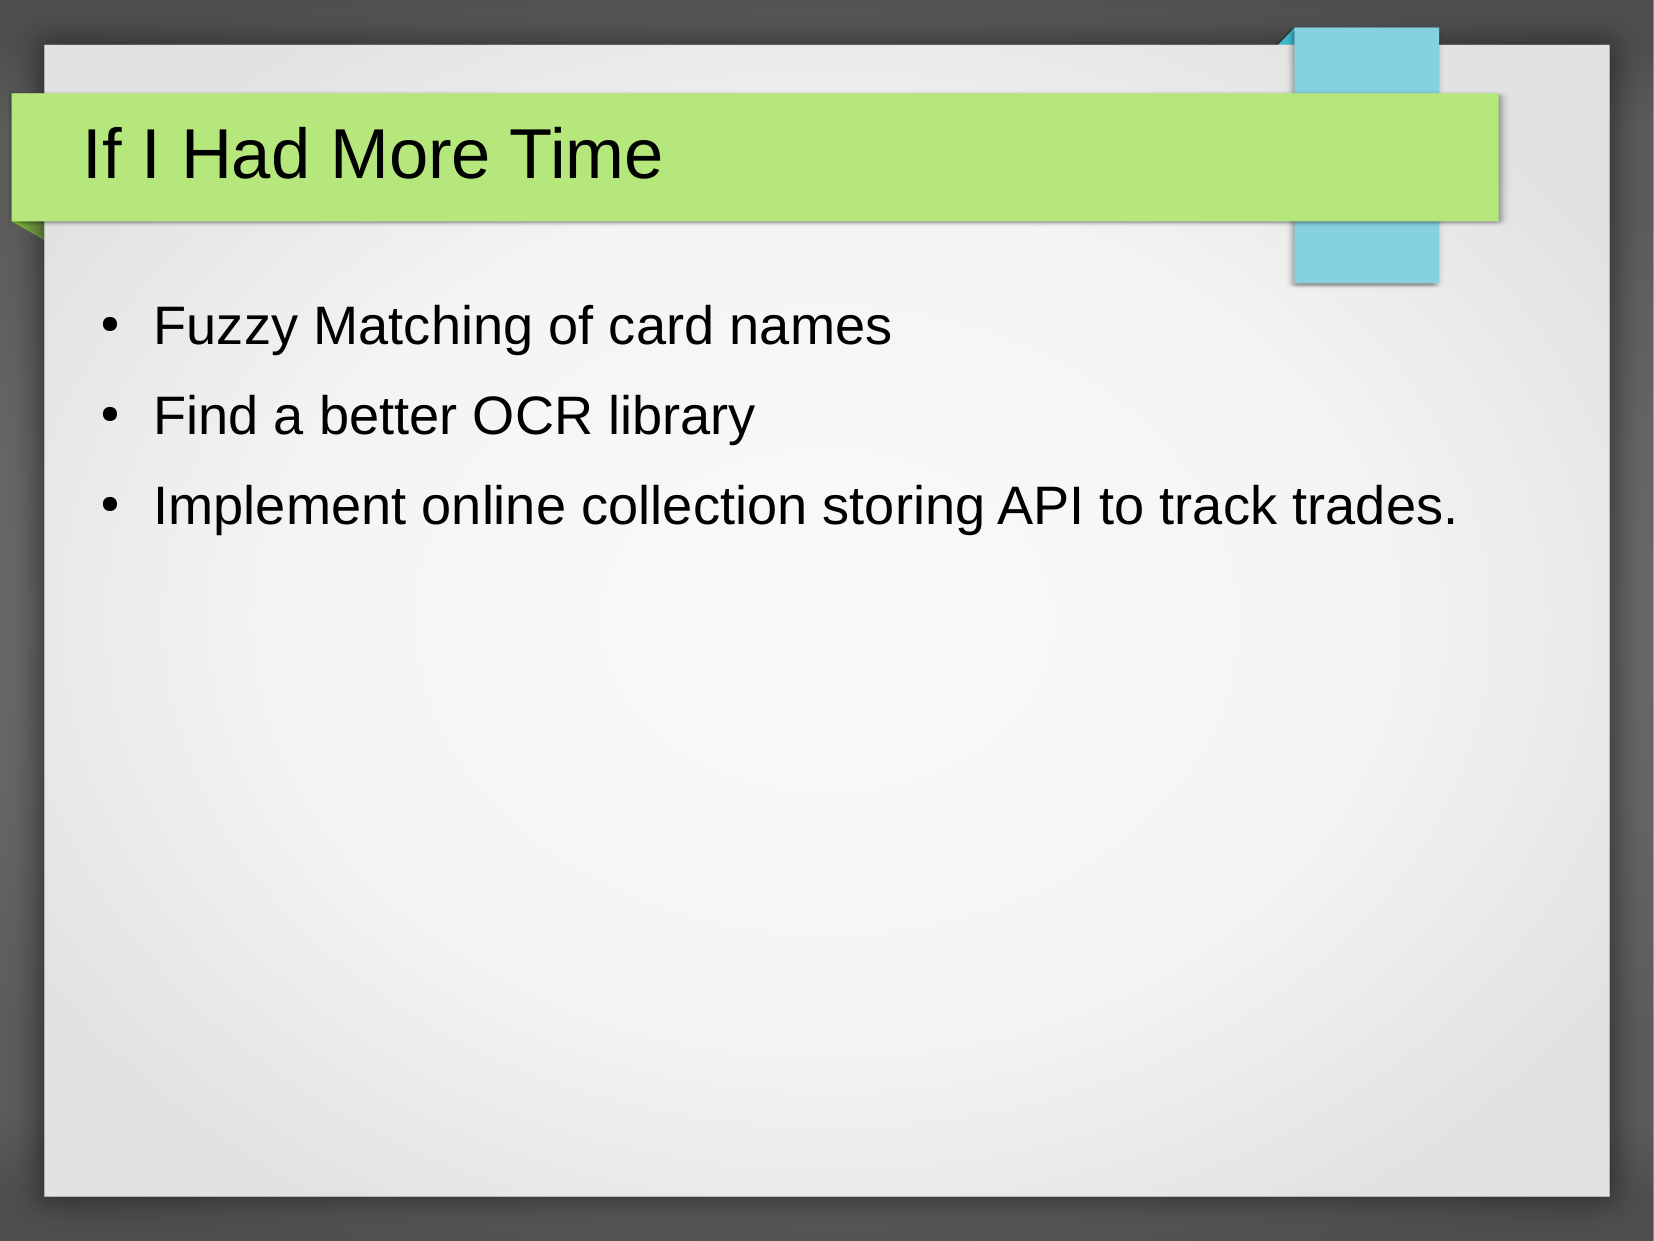

# If I Had More Time
Fuzzy Matching of card names
Find a better OCR library
Implement online collection storing API to track trades.